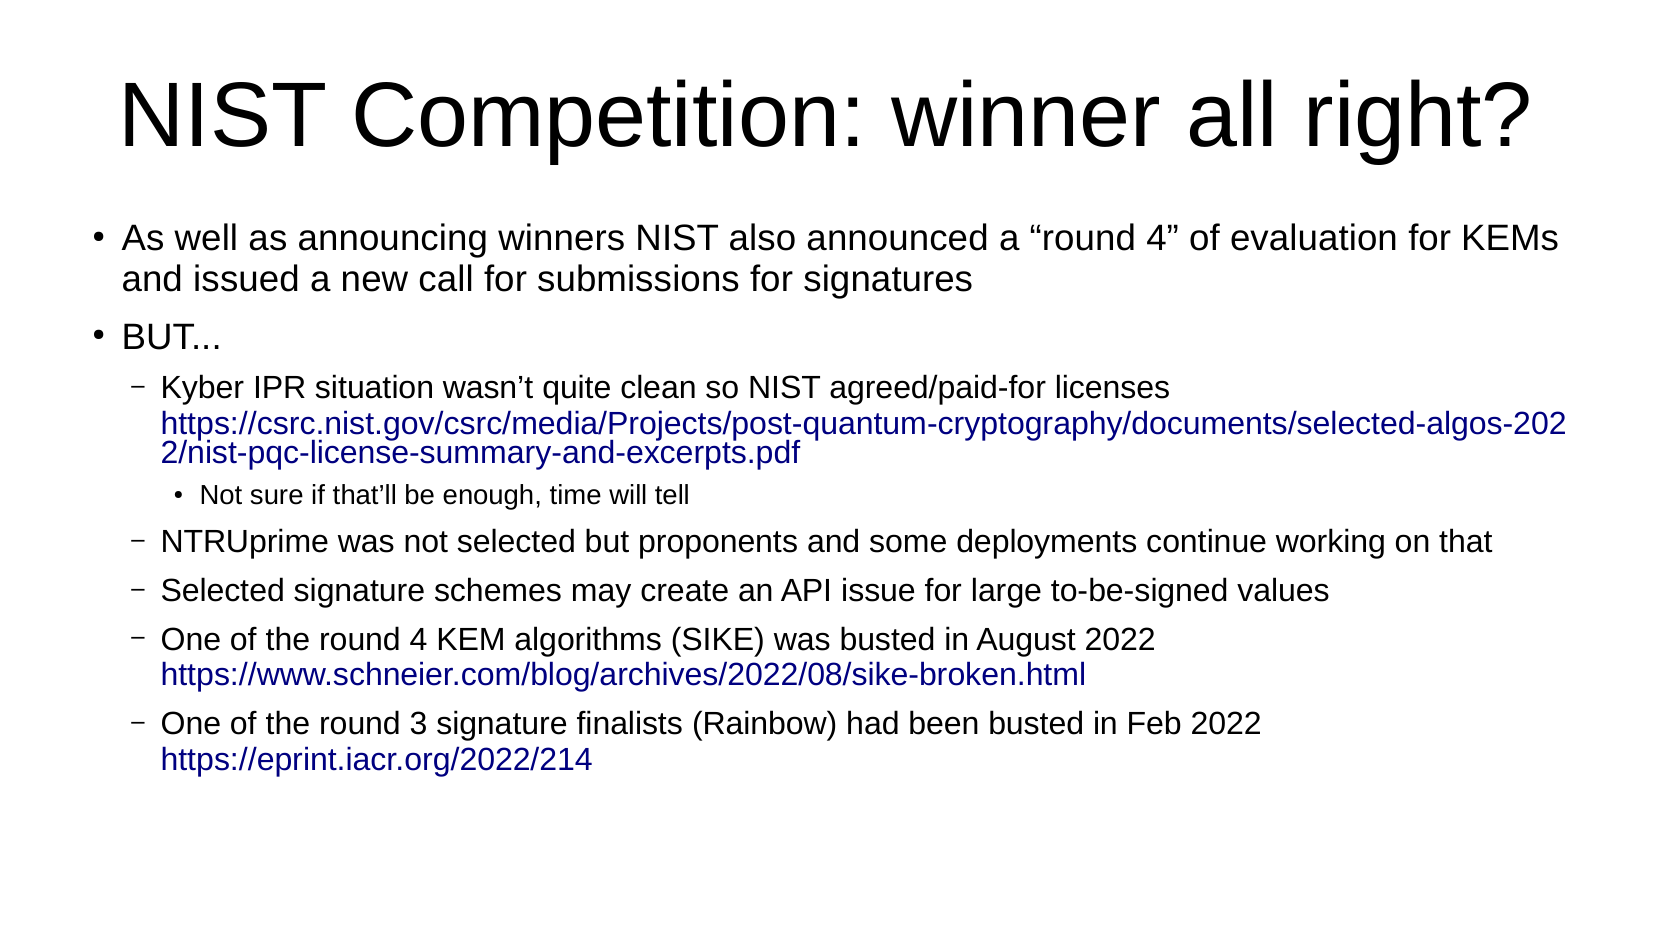

# NIST Competition: winner all right?
As well as announcing winners NIST also announced a “round 4” of evaluation for KEMs and issued a new call for submissions for signatures
BUT...
Kyber IPR situation wasn’t quite clean so NIST agreed/paid-for licenses
https://csrc.nist.gov/csrc/media/Projects/post-quantum-cryptography/documents/selected-algos-2022/nist-pqc-license-summary-and-excerpts.pdf
Not sure if that’ll be enough, time will tell
NTRUprime was not selected but proponents and some deployments continue working on that
Selected signature schemes may create an API issue for large to-be-signed values
One of the round 4 KEM algorithms (SIKE) was busted in August 2022
https://www.schneier.com/blog/archives/2022/08/sike-broken.html
One of the round 3 signature finalists (Rainbow) had been busted in Feb 2022
https://eprint.iacr.org/2022/214